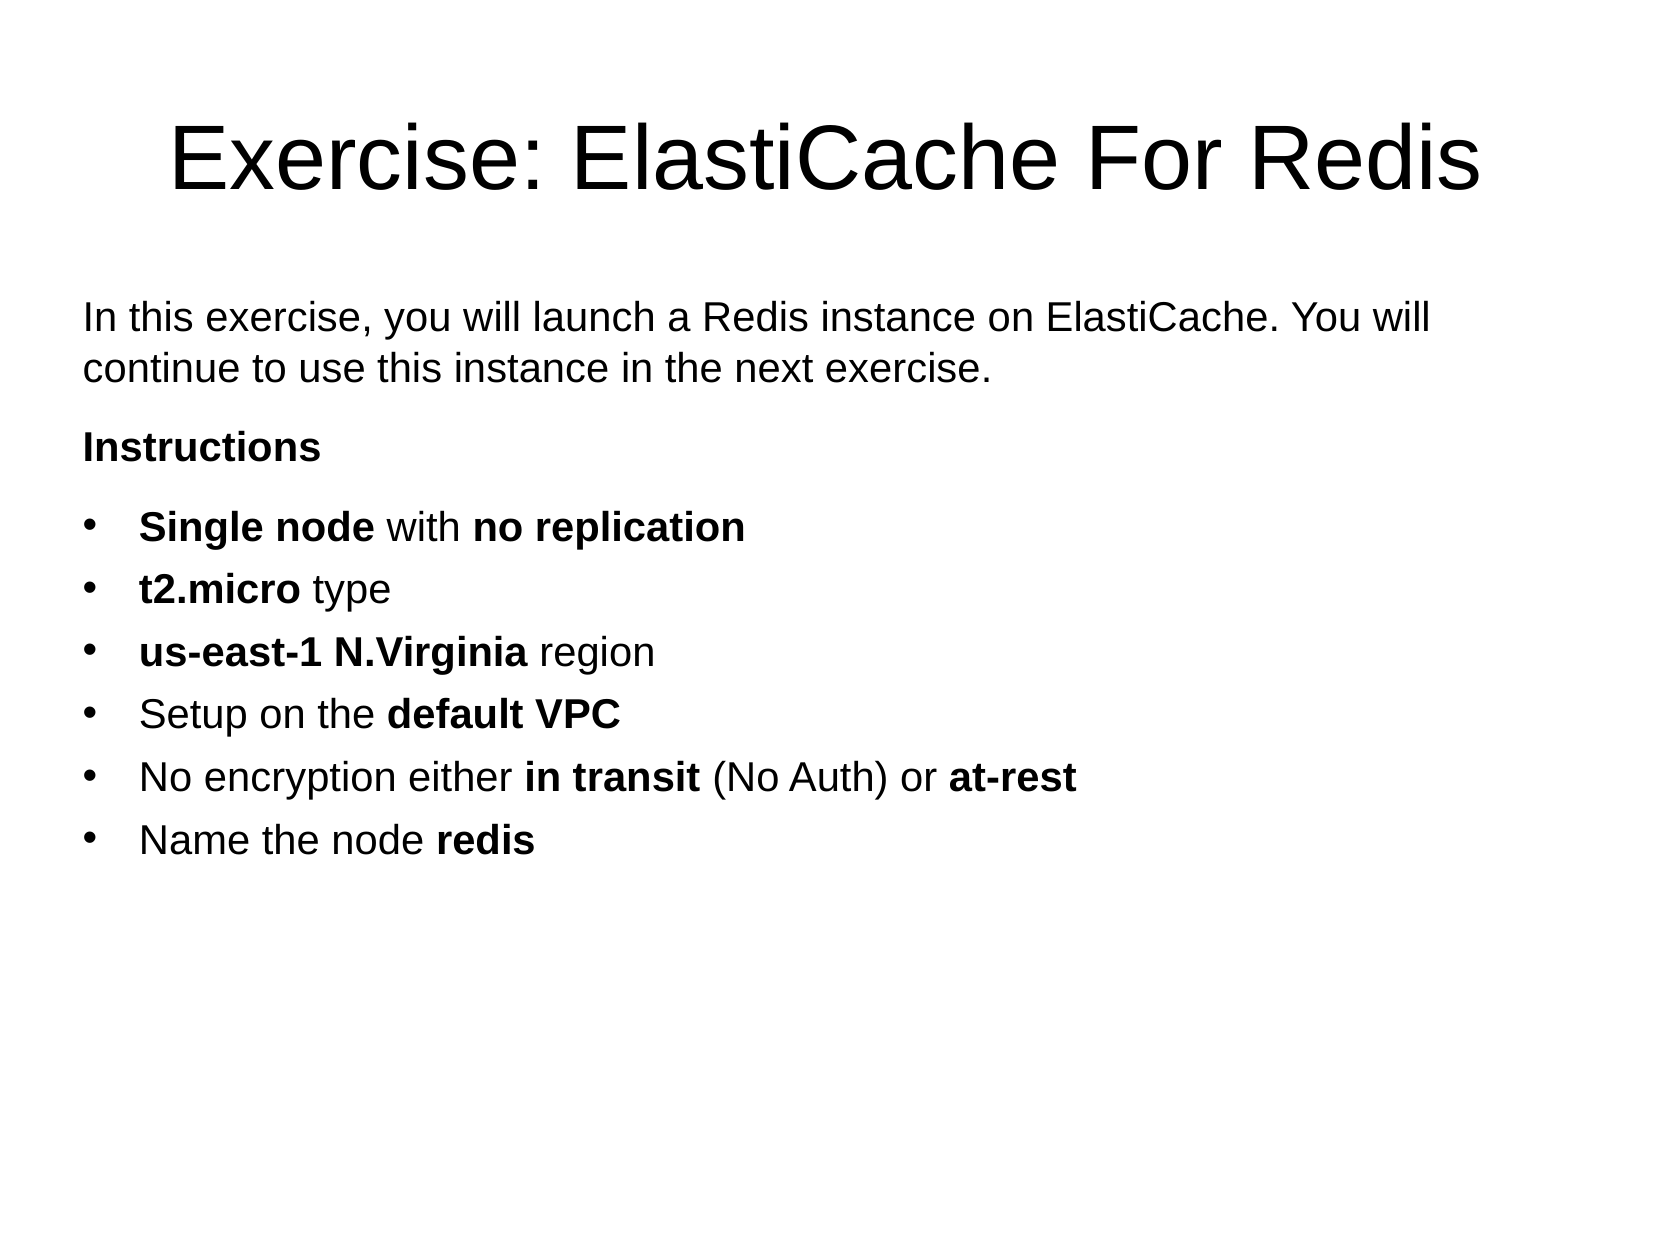

# Exercise: ElastiCache For Redis
In this exercise, you will launch a Redis instance on ElastiCache. You will continue to use this instance in the next exercise.
Instructions
Single node with no replication
t2.micro type
us-east-1 N.Virginia region
Setup on the default VPC
No encryption either in transit (No Auth) or at-rest
Name the node redis